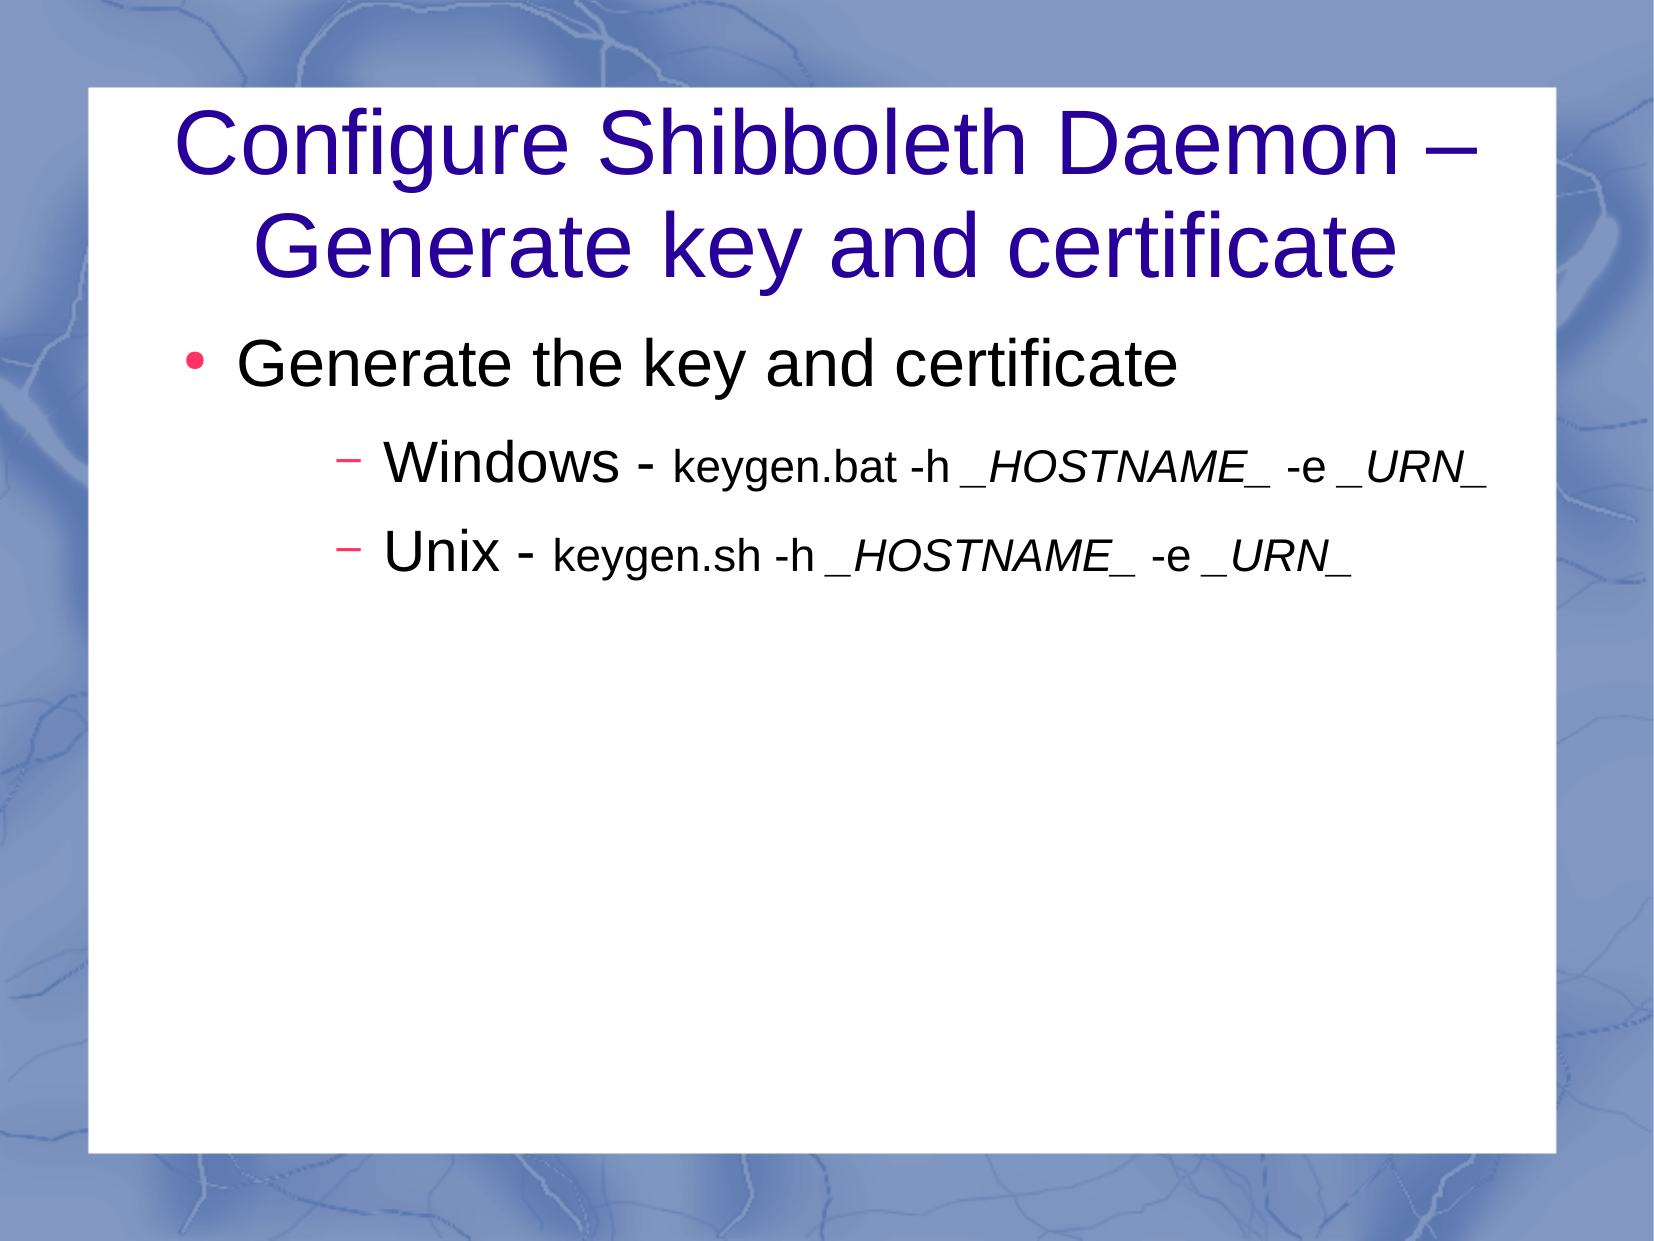

# Configure Shibboleth Daemon – Generate key and certificate
Generate the key and certificate
Windows - keygen.bat -h _HOSTNAME_ -e _URN_
Unix - keygen.sh -h _HOSTNAME_ -e _URN_